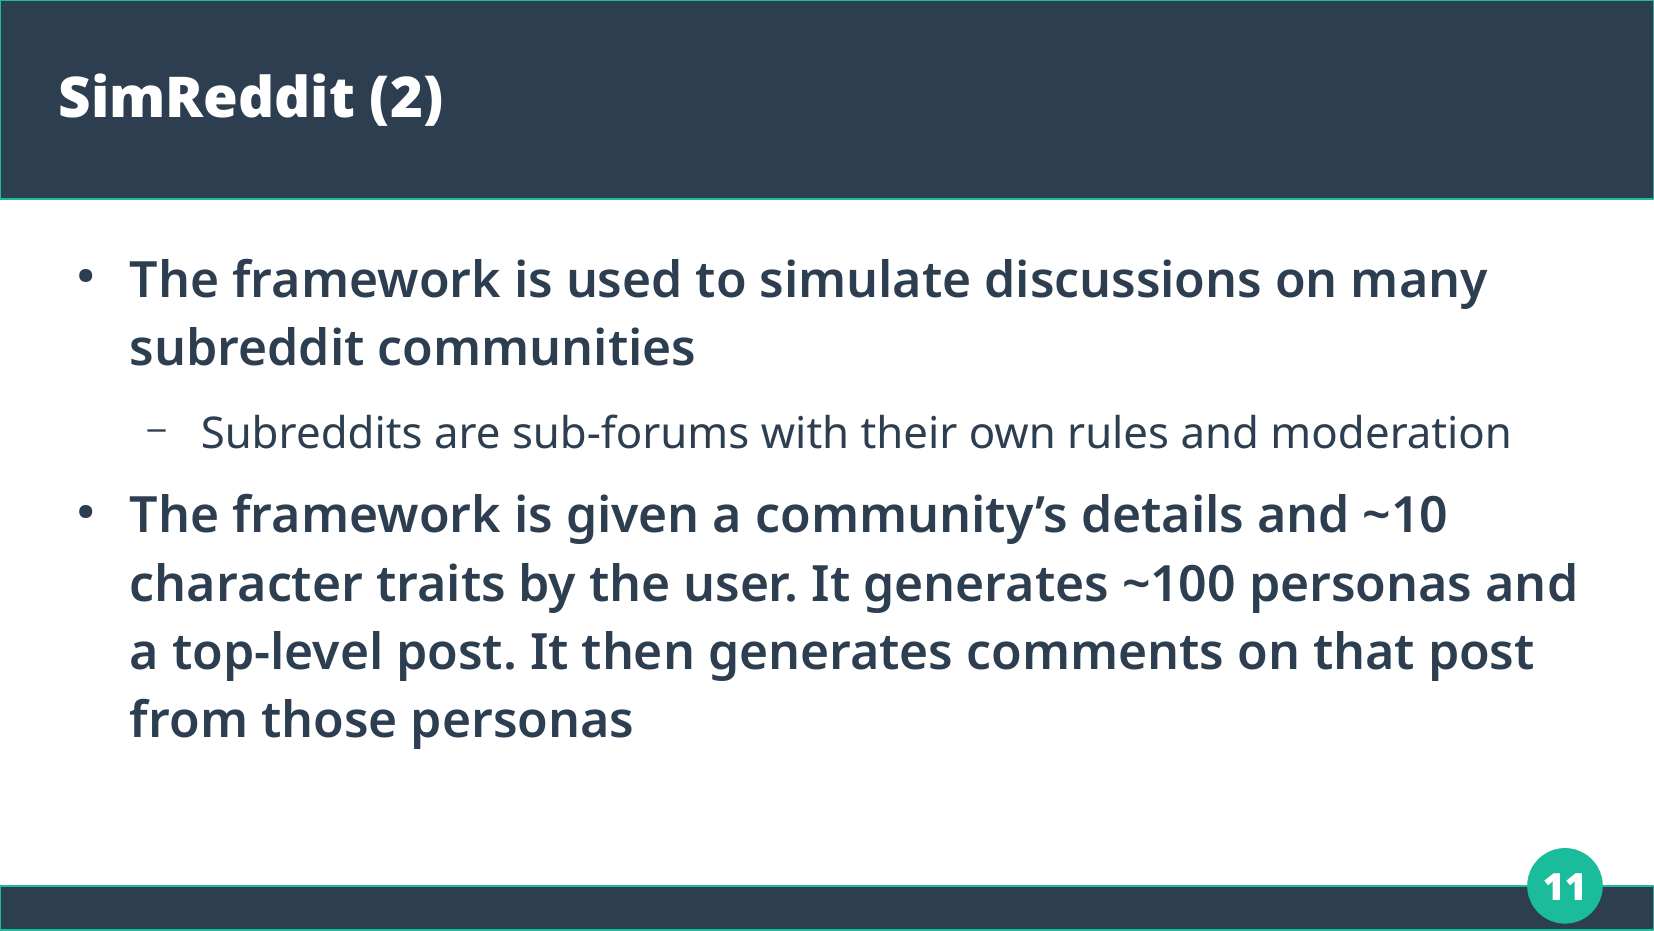

# SimReddit (2)
The framework is used to simulate discussions on many subreddit communities
Subreddits are sub-forums with their own rules and moderation
The framework is given a community’s details and ~10 character traits by the user. It generates ~100 personas and a top-level post. It then generates comments on that post from those personas
11